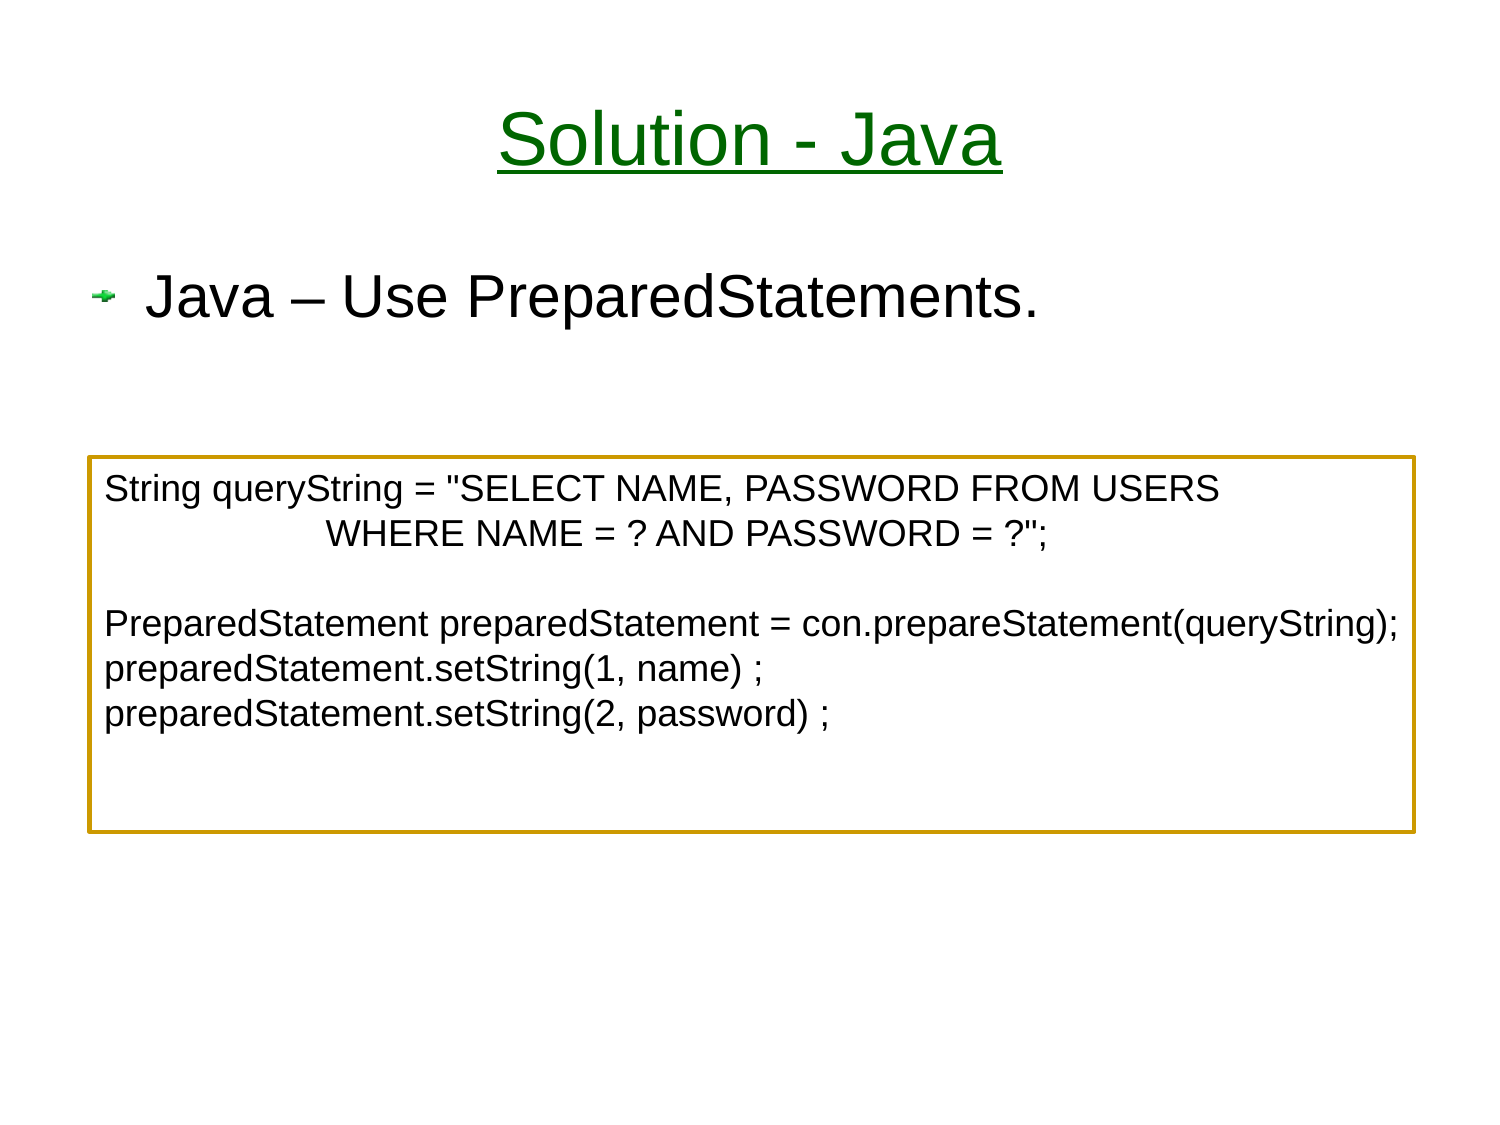

# Solution - Java
Java – Use PreparedStatements.
String queryString = "SELECT NAME, PASSWORD FROM USERS
			WHERE NAME = ? AND PASSWORD = ?";
PreparedStatement preparedStatement = con.prepareStatement(queryString);
preparedStatement.setString(1, name) ;
preparedStatement.setString(2, password) ;